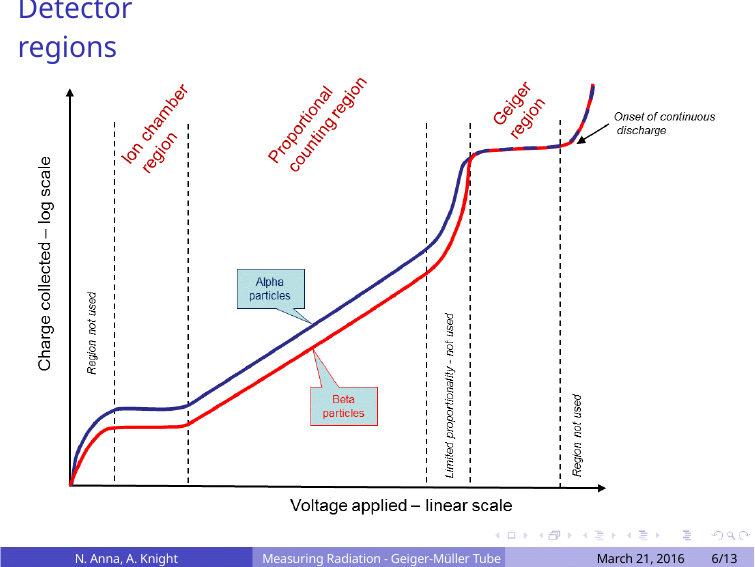

# Detector regions
N. Anna, A. Knight
Measuring Radiation - Geiger-Müller Tube
March 21, 2016
6/13